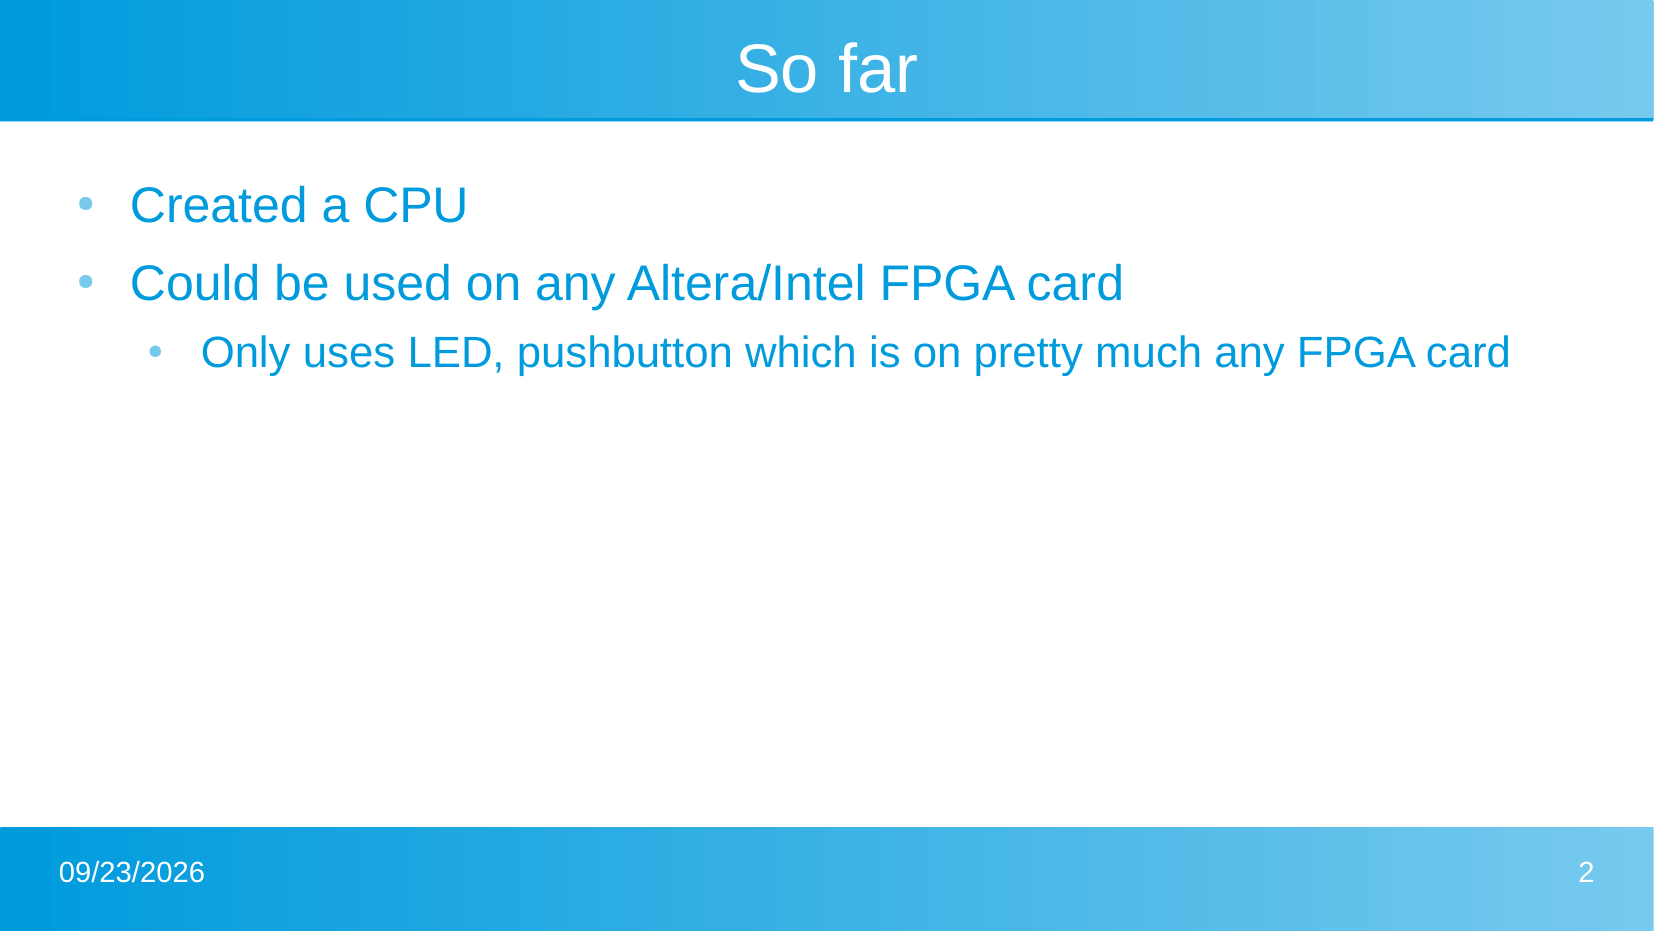

# So far
Created a CPU
Could be used on any Altera/Intel FPGA card
Only uses LED, pushbutton which is on pretty much any FPGA card
2